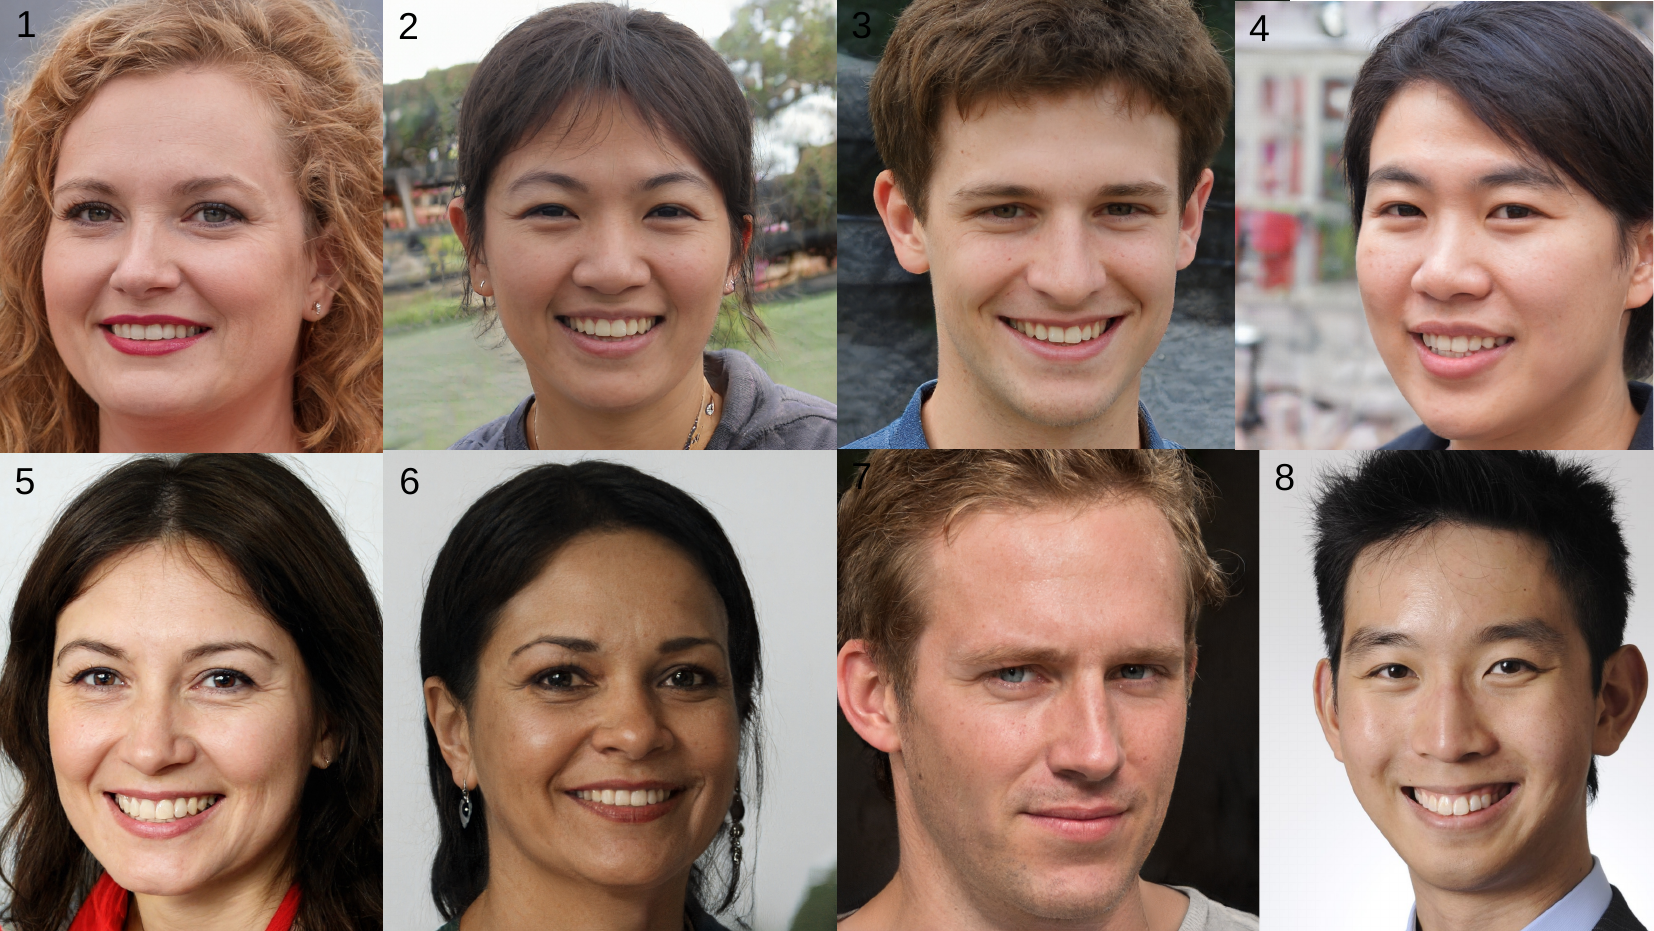

4
1
3
2
7
8
5
6